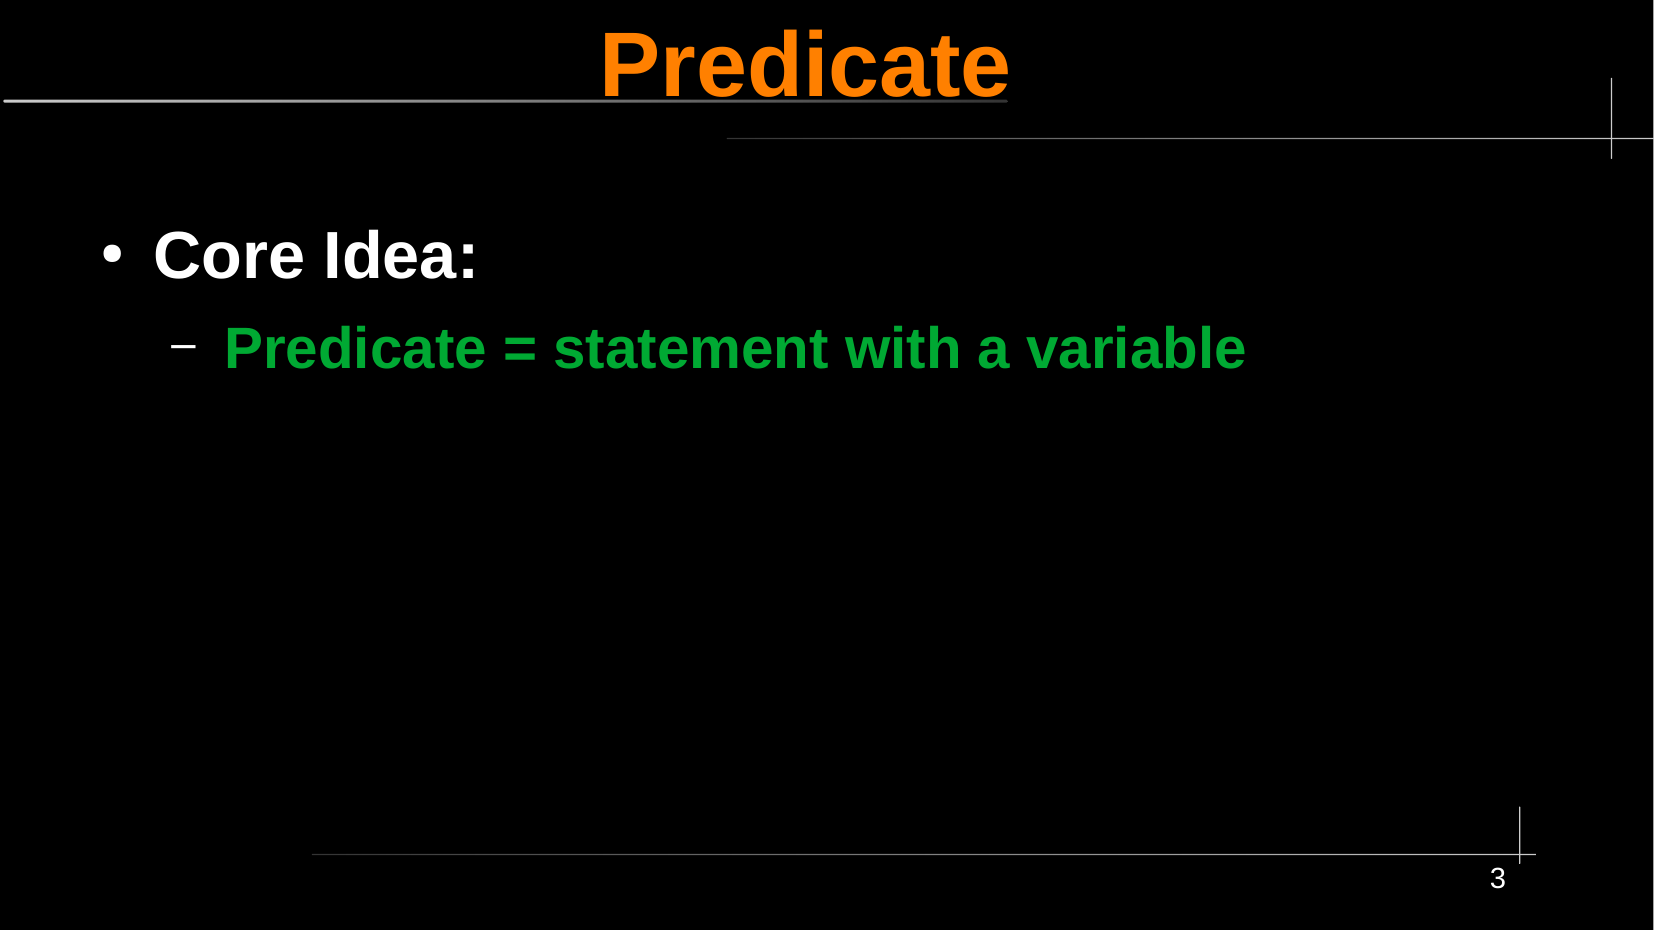

# Predicate
Core Idea:
Predicate = statement with a variable
3